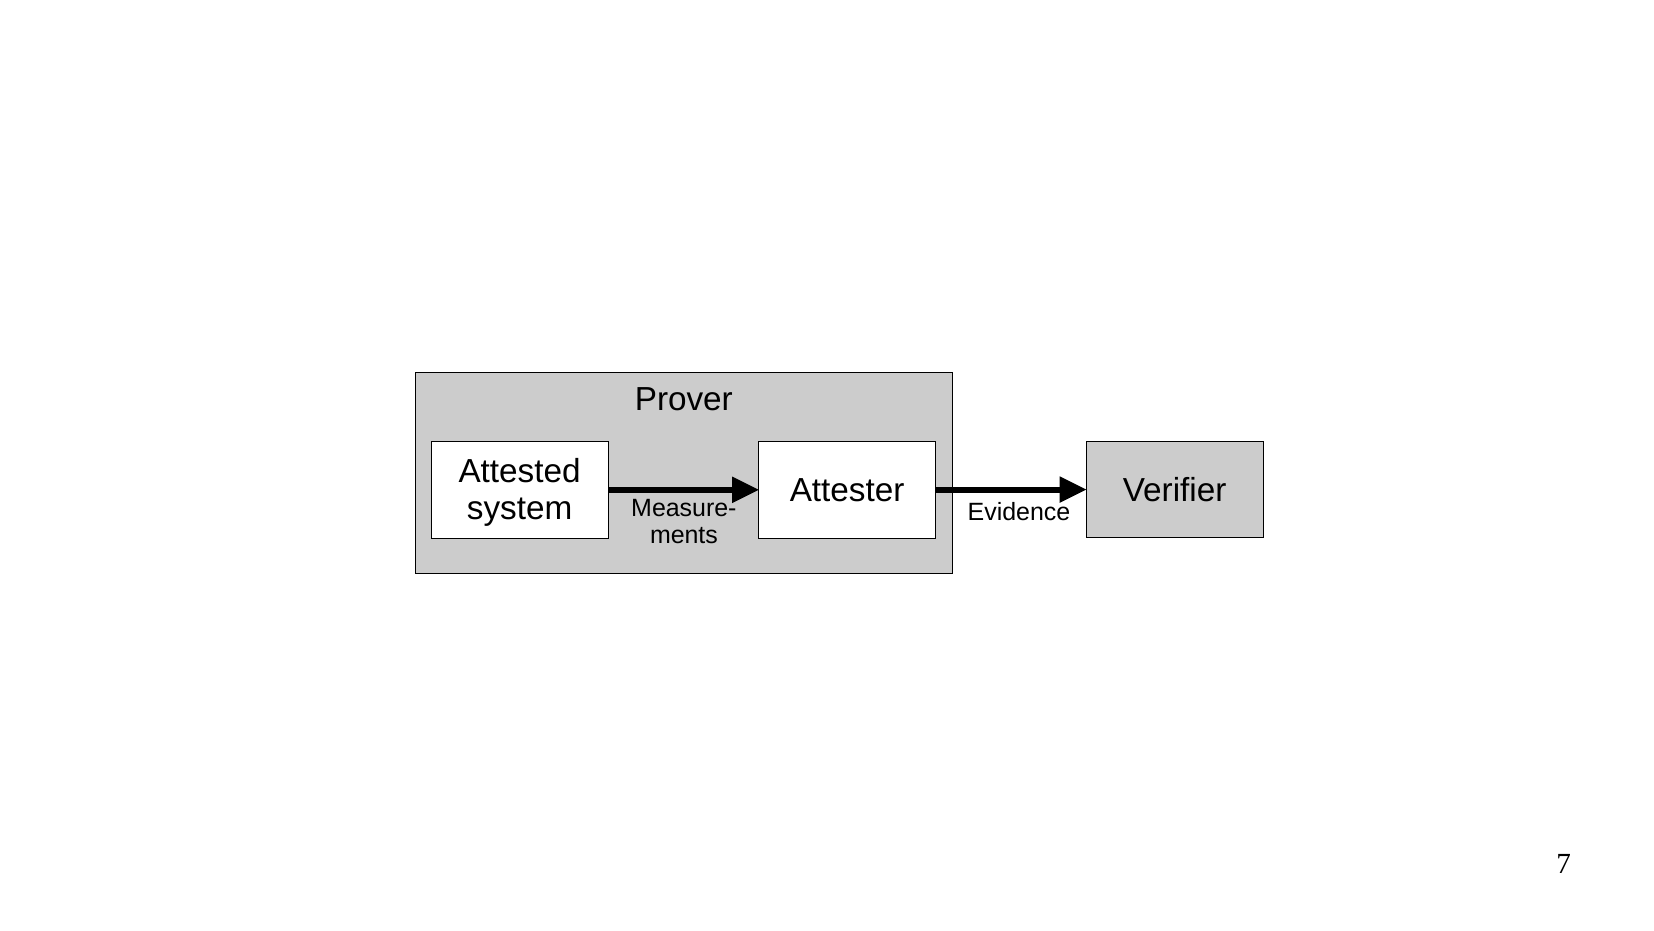

#
Prover
Verifier
Attested
system
Attester
Measure-
ments
Evidence
7